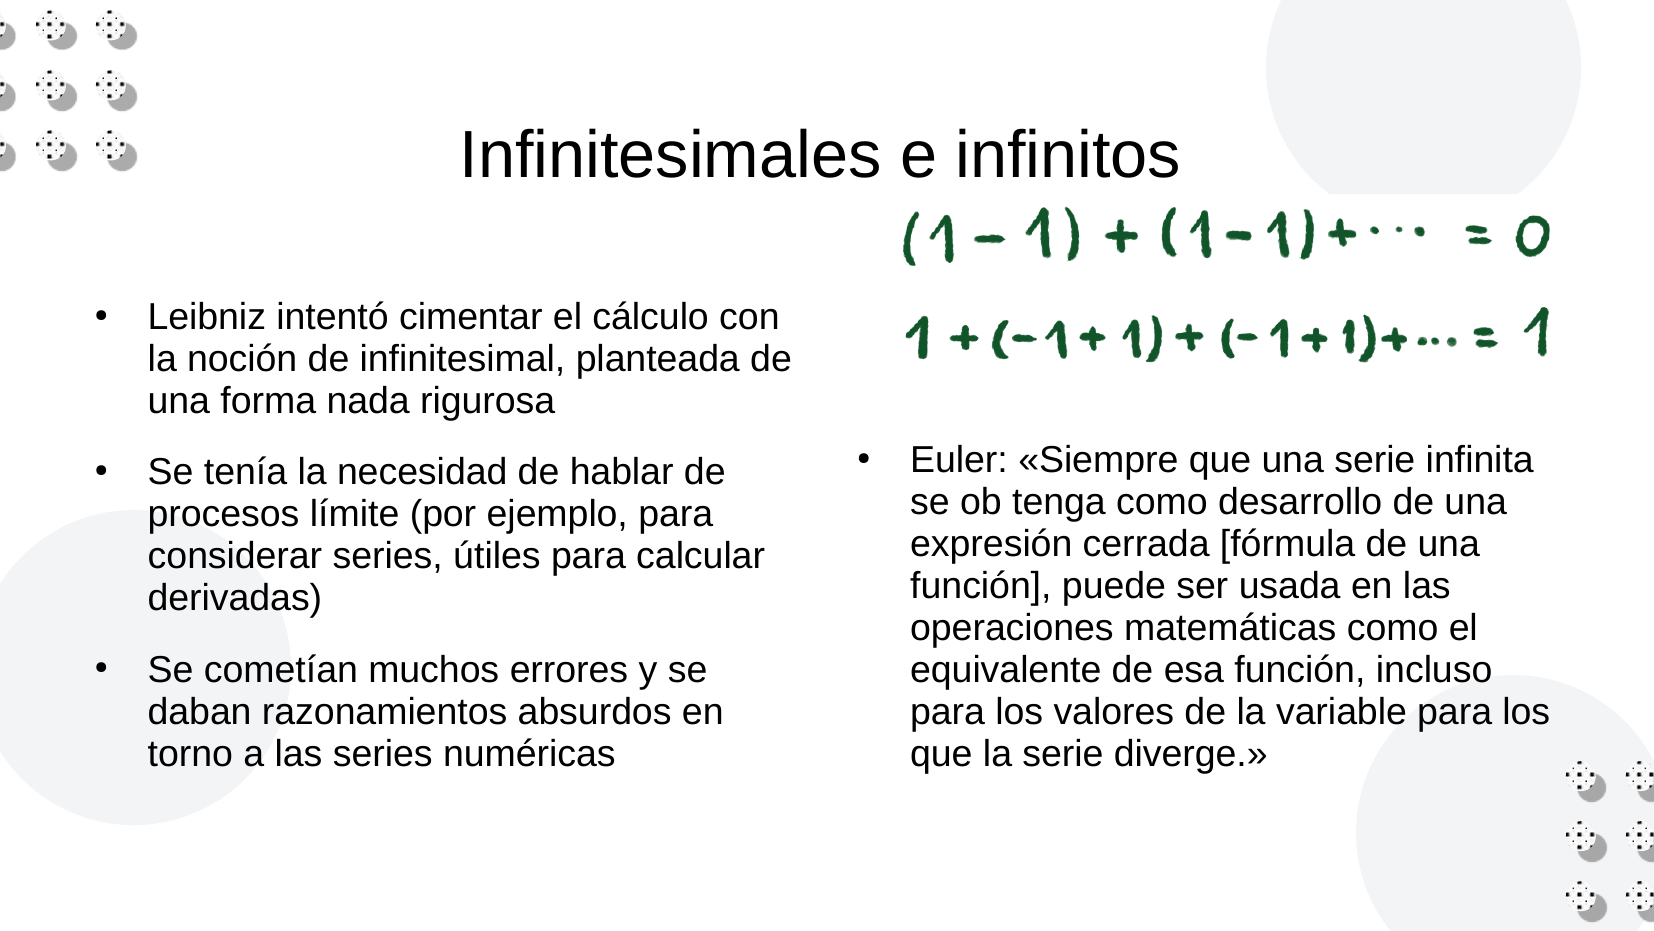

# Infinitesimales e infinitos
Leibniz intentó cimentar el cálculo con la noción de infinitesimal, planteada de una forma nada rigurosa
Se tenía la necesidad de hablar de procesos límite (por ejemplo, para considerar series, útiles para calcular derivadas)
Se cometían muchos errores y se daban razonamientos absurdos en torno a las series numéricas
Euler: «Siempre que una serie infinita se ob­ tenga como desarrollo de una expresión cerrada [fórmula de una función], puede ser usada en las operaciones matemáticas como el equivalente de esa función, incluso para los valores de la variable para los que la serie diverge.»